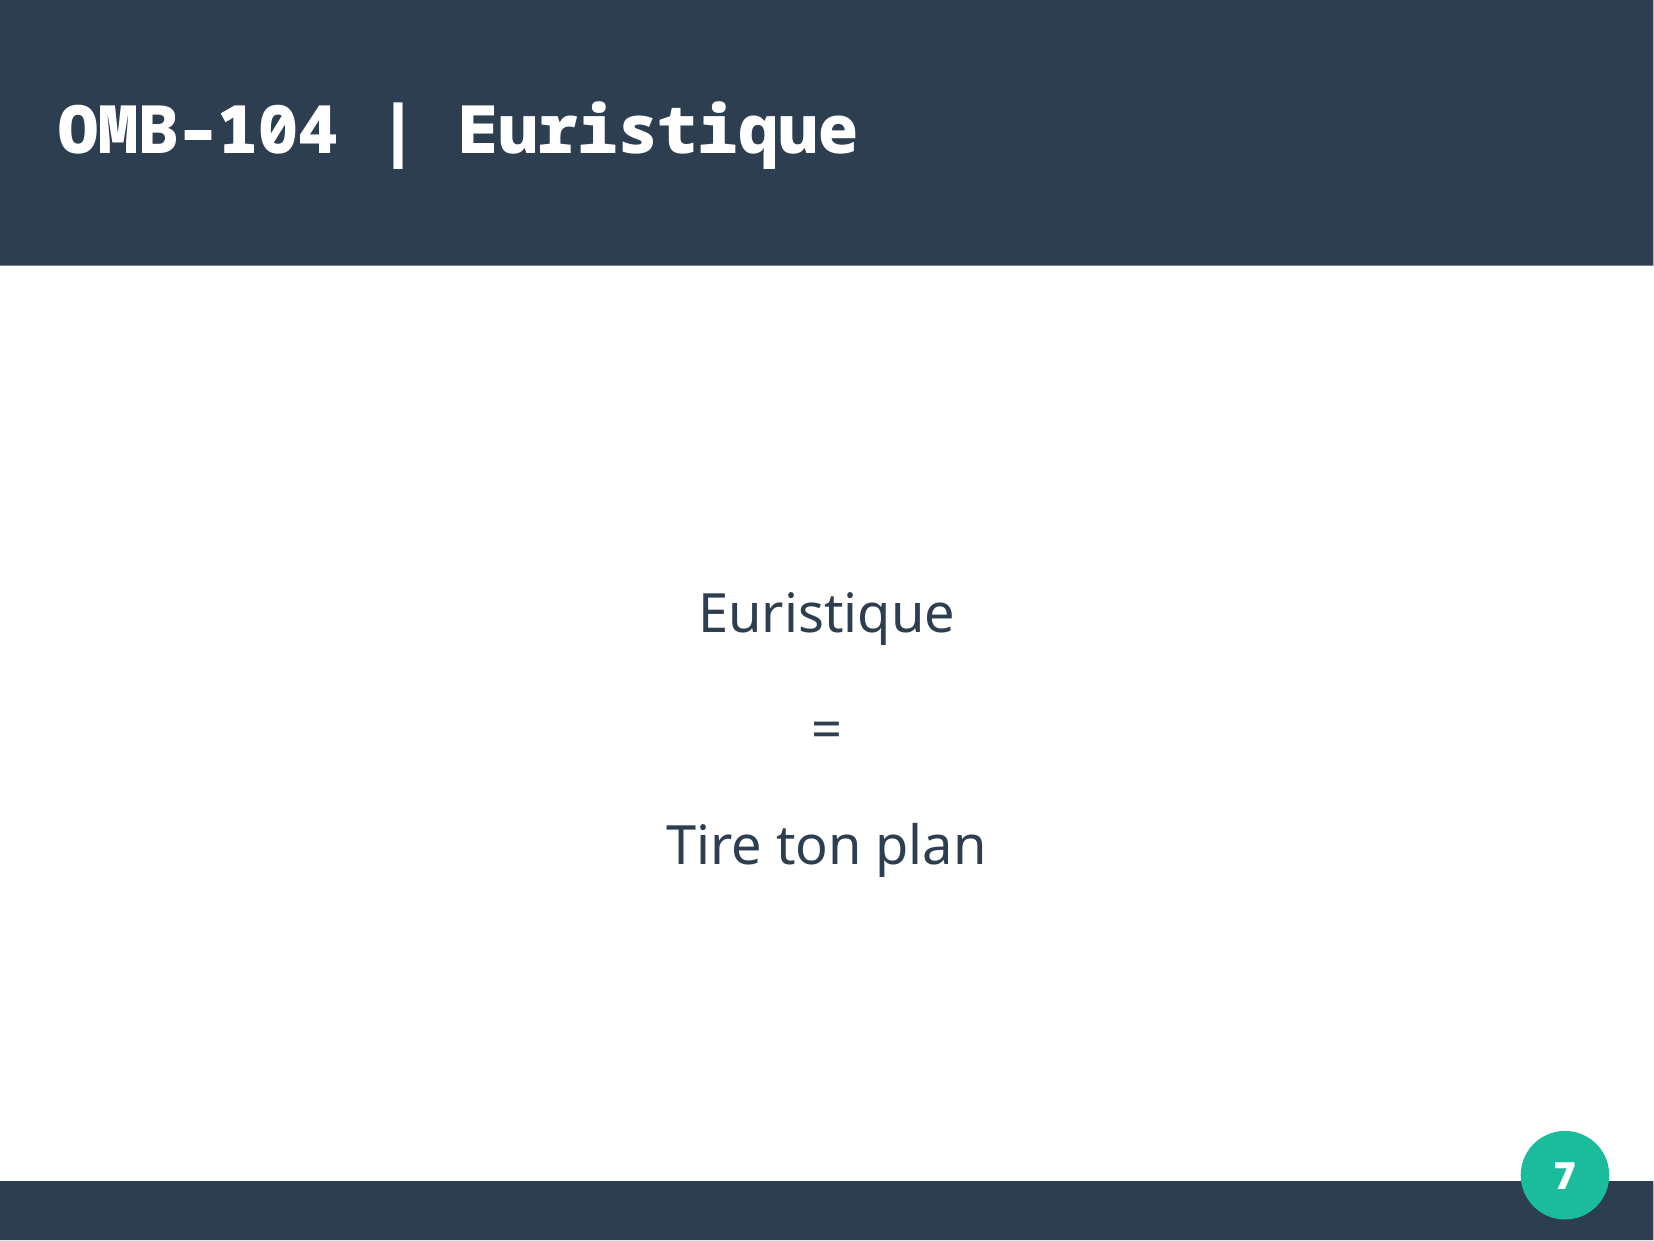

OMB–104 | Euristique
# Euristique
=
Tire ton plan
7